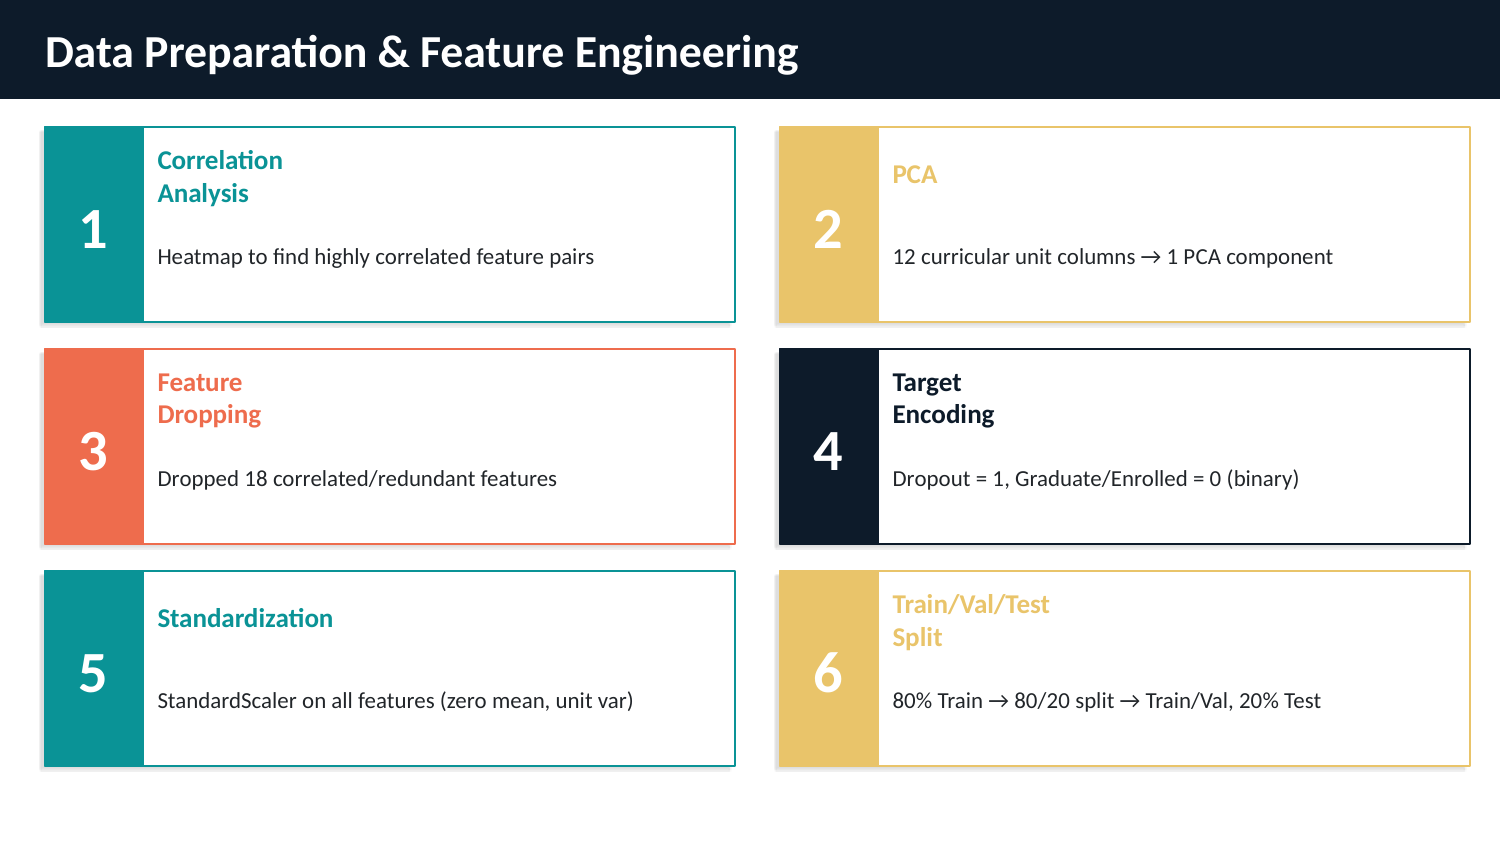

Data Preparation & Feature Engineering
1
2
Correlation
Analysis
PCA
Heatmap to find highly correlated feature pairs
12 curricular unit columns → 1 PCA component
3
4
Feature
Dropping
Target
Encoding
Dropped 18 correlated/redundant features
Dropout = 1, Graduate/Enrolled = 0 (binary)
5
6
Standardization
Train/Val/Test
Split
StandardScaler on all features (zero mean, unit var)
80% Train → 80/20 split → Train/Val, 20% Test